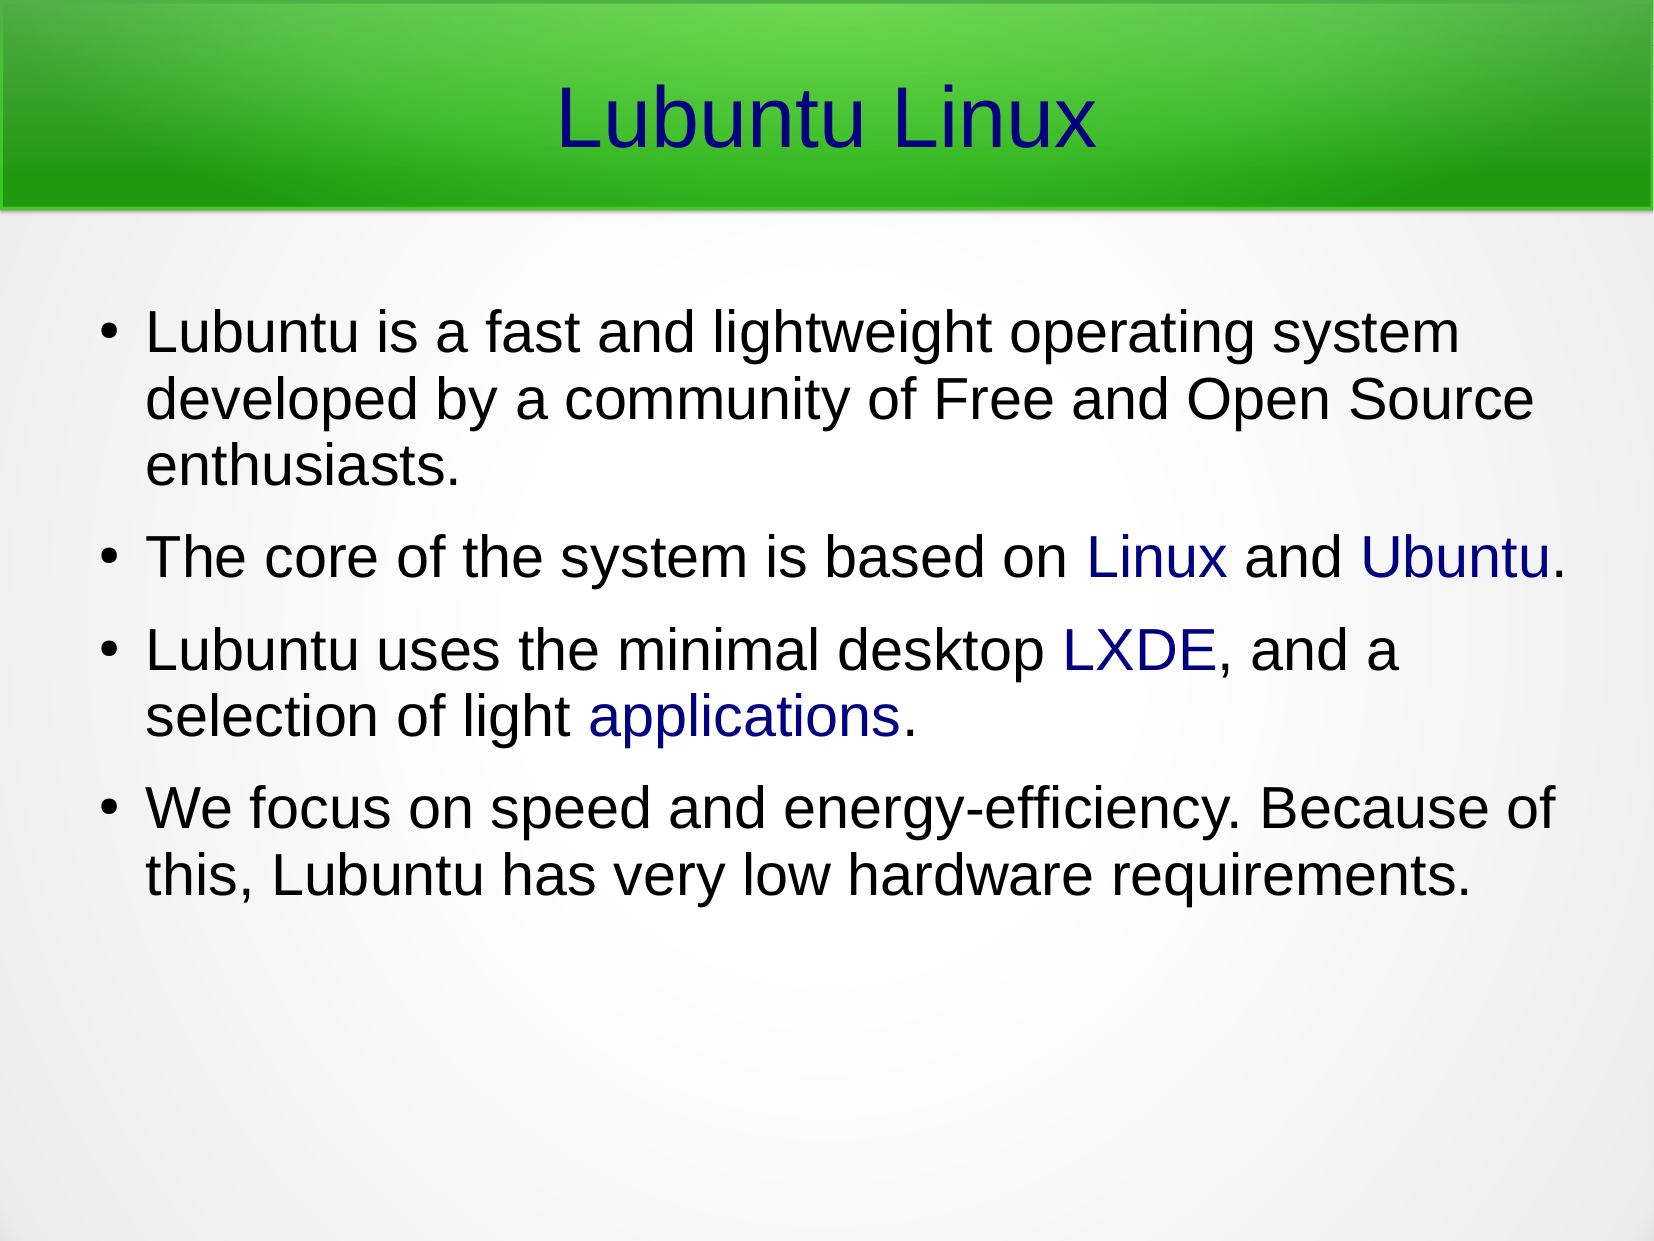

# Lubuntu Linux
Lubuntu is a fast and lightweight operating system developed by a community of Free and Open Source enthusiasts.
The core of the system is based on Linux and Ubuntu.
Lubuntu uses the minimal desktop LXDE, and a selection of light applications.
We focus on speed and energy-efficiency. Because of this, Lubuntu has very low hardware requirements.